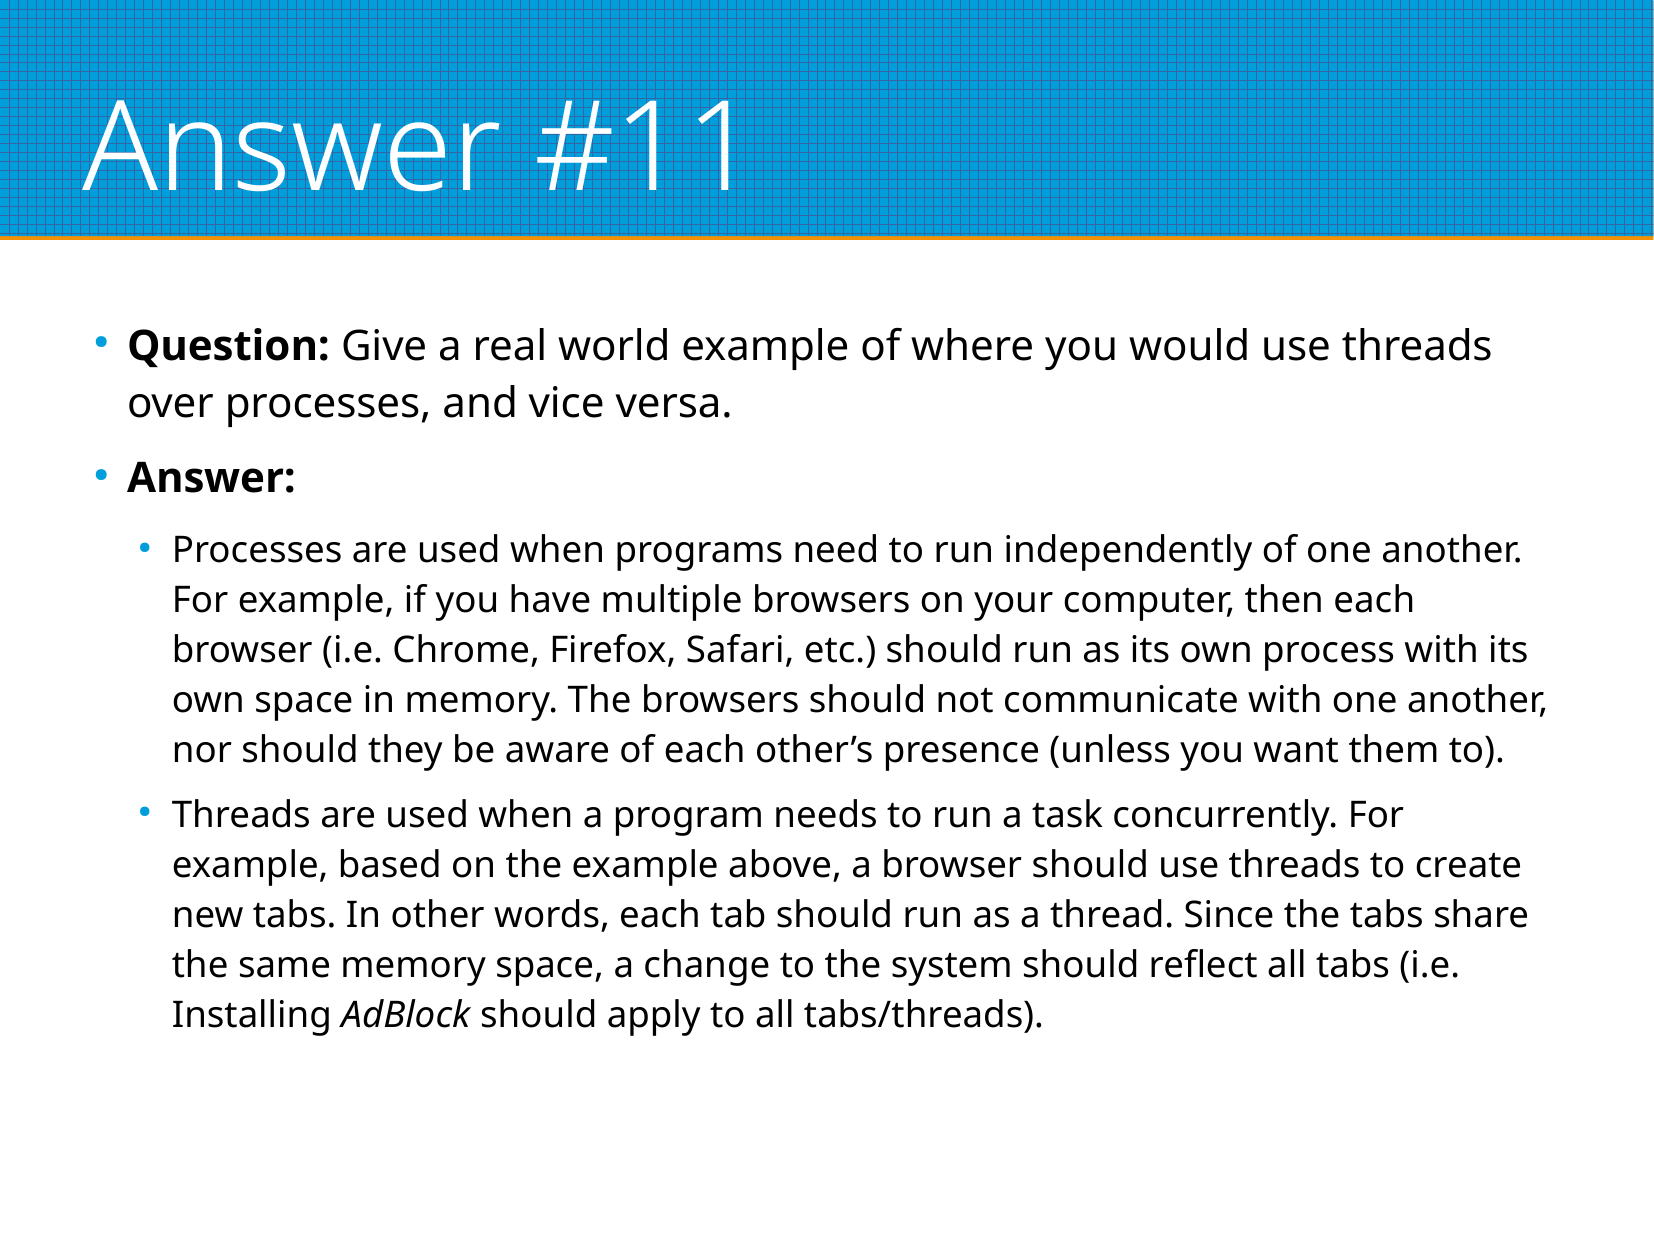

# Answer #11
Question: Give a real world example of where you would use threads over processes, and vice versa.
Answer:
Processes are used when programs need to run independently of one another. For example, if you have multiple browsers on your computer, then each browser (i.e. Chrome, Firefox, Safari, etc.) should run as its own process with its own space in memory. The browsers should not communicate with one another, nor should they be aware of each other’s presence (unless you want them to).
Threads are used when a program needs to run a task concurrently. For example, based on the example above, a browser should use threads to create new tabs. In other words, each tab should run as a thread. Since the tabs share the same memory space, a change to the system should reflect all tabs (i.e. Installing AdBlock should apply to all tabs/threads).